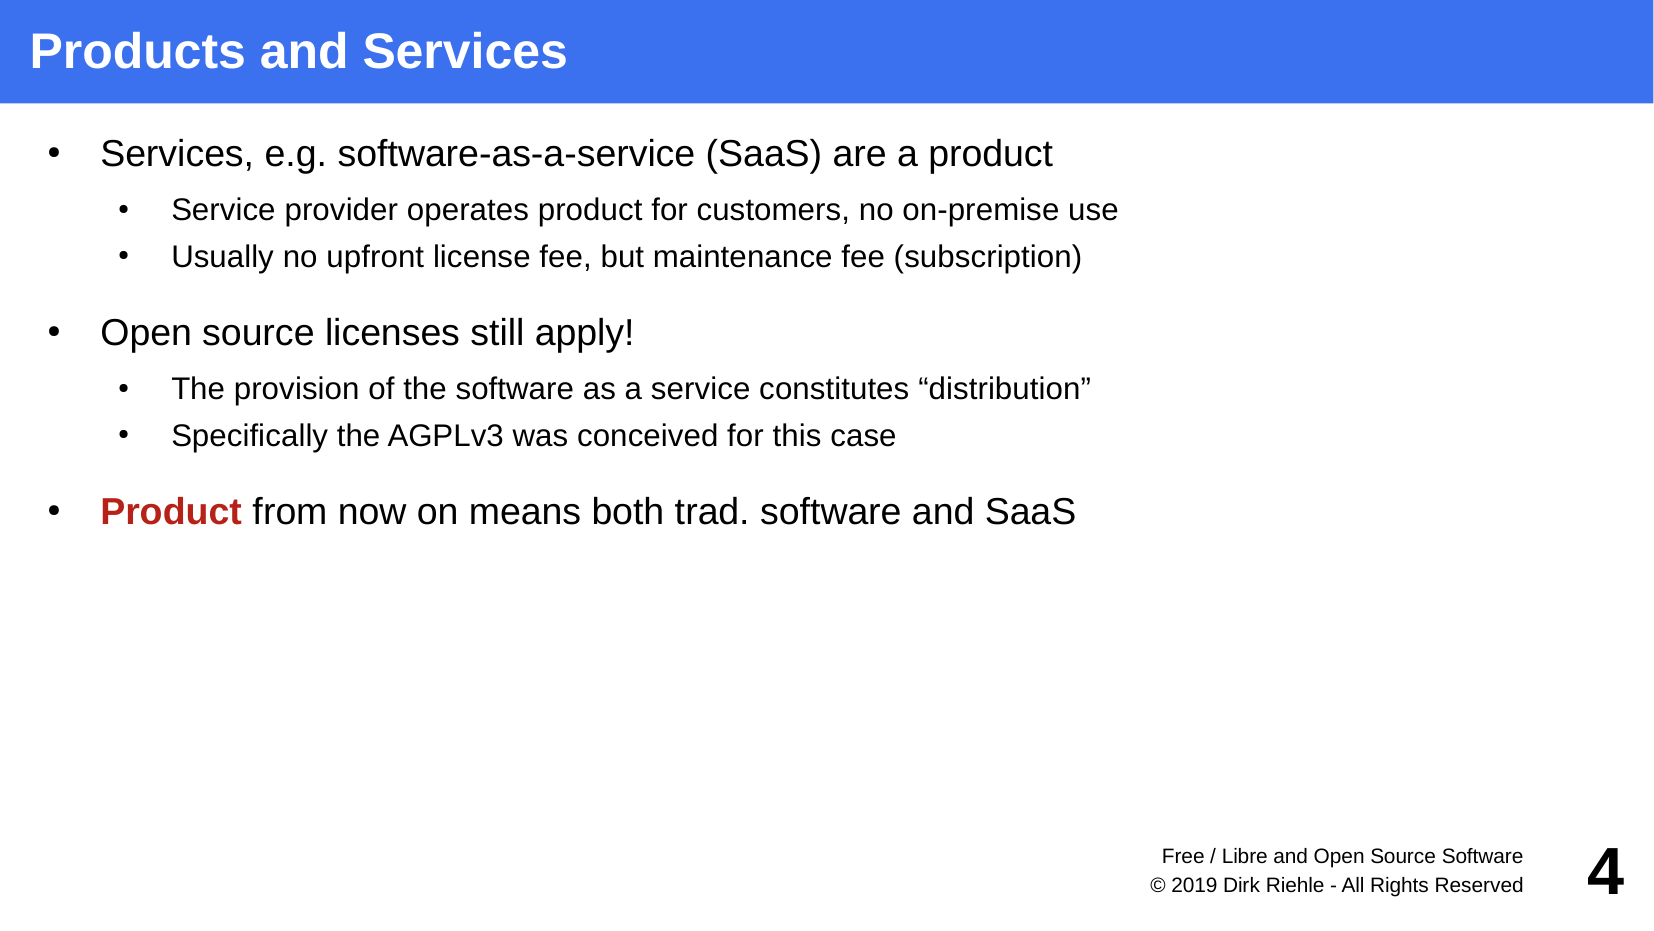

# Products and Services
Services, e.g. software-as-a-service (SaaS) are a product
Service provider operates product for customers, no on-premise use
Usually no upfront license fee, but maintenance fee (subscription)
Open source licenses still apply!
The provision of the software as a service constitutes “distribution”
Specifically the AGPLv3 was conceived for this case
Product from now on means both trad. software and SaaS
Free / Libre and Open Source Software
4
© 2019 Dirk Riehle - All Rights Reserved